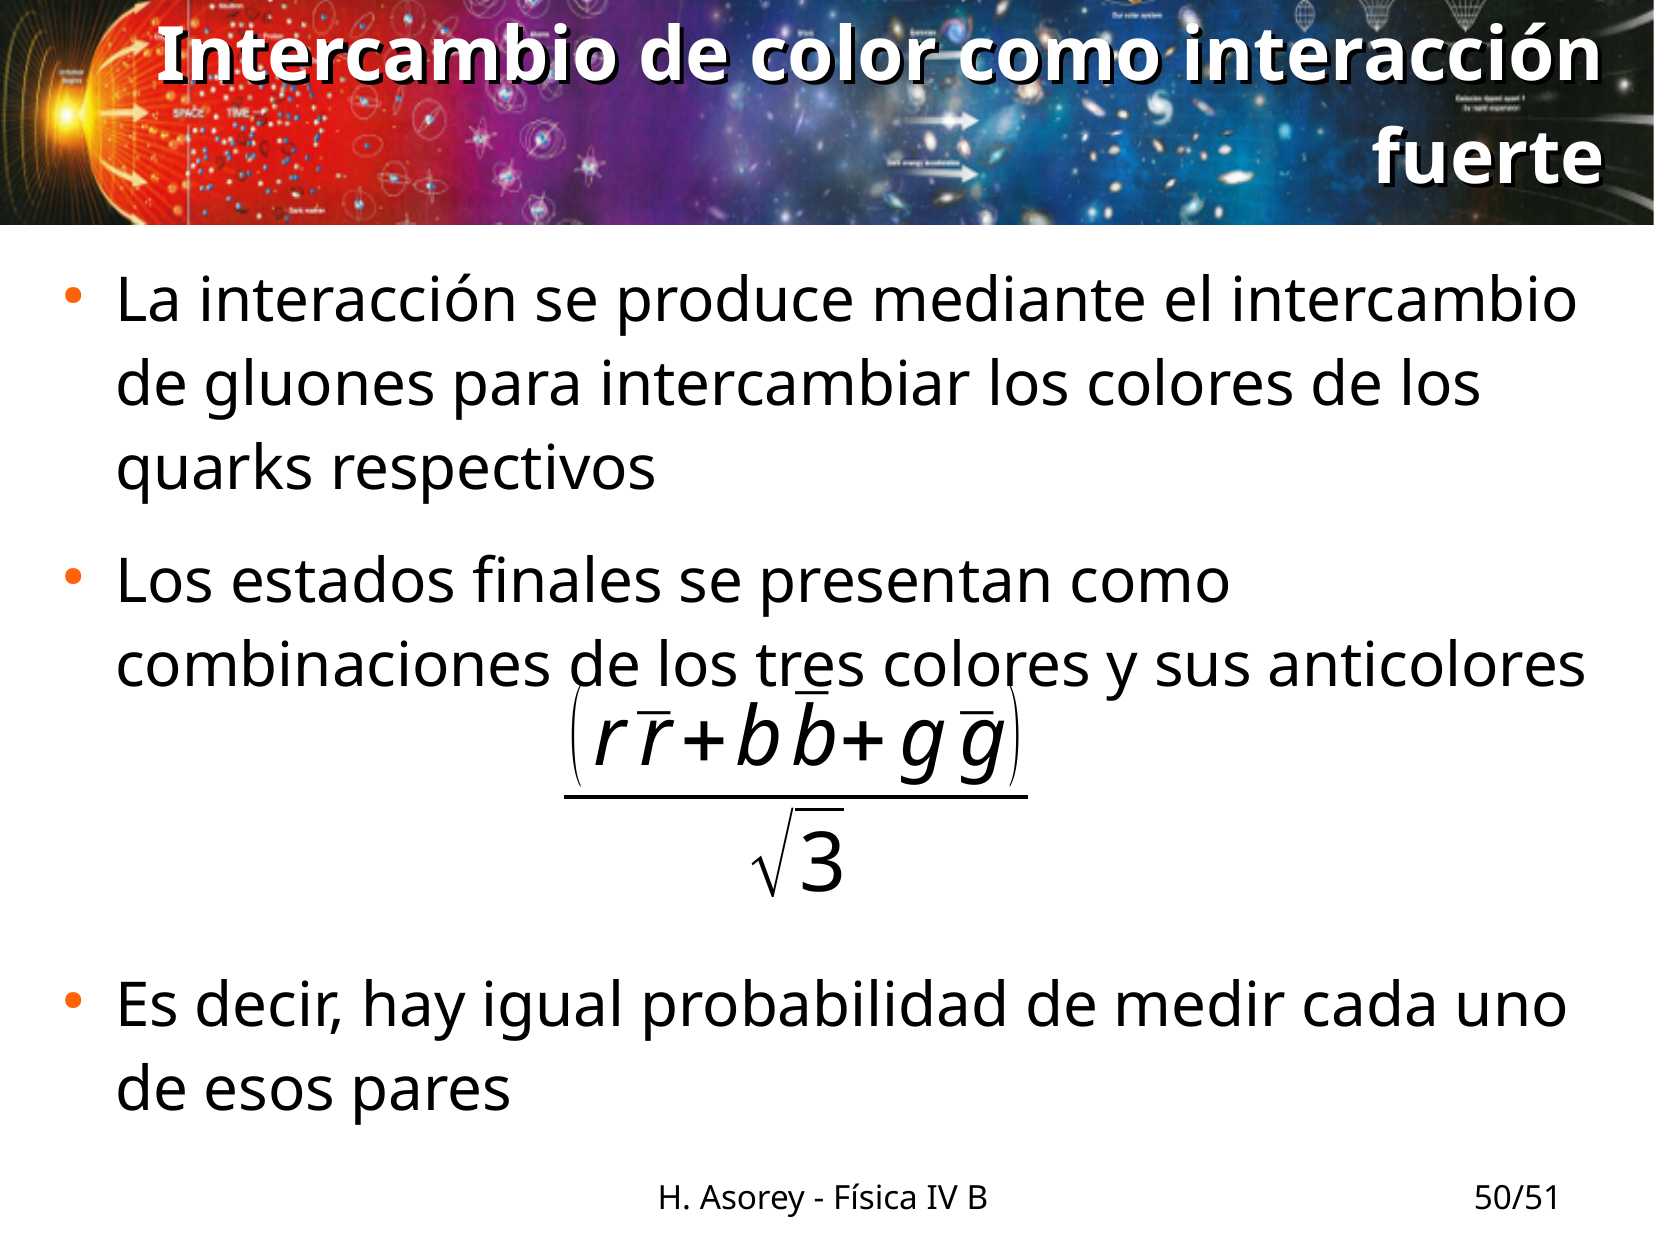

# Intercambio de color como interacción fuerte
La interacción se produce mediante el intercambio de gluones para intercambiar los colores de los quarks respectivos
Los estados finales se presentan como combinaciones de los tres colores y sus anticolores
Es decir, hay igual probabilidad de medir cada uno de esos pares
H. Asorey - Física IV B
50